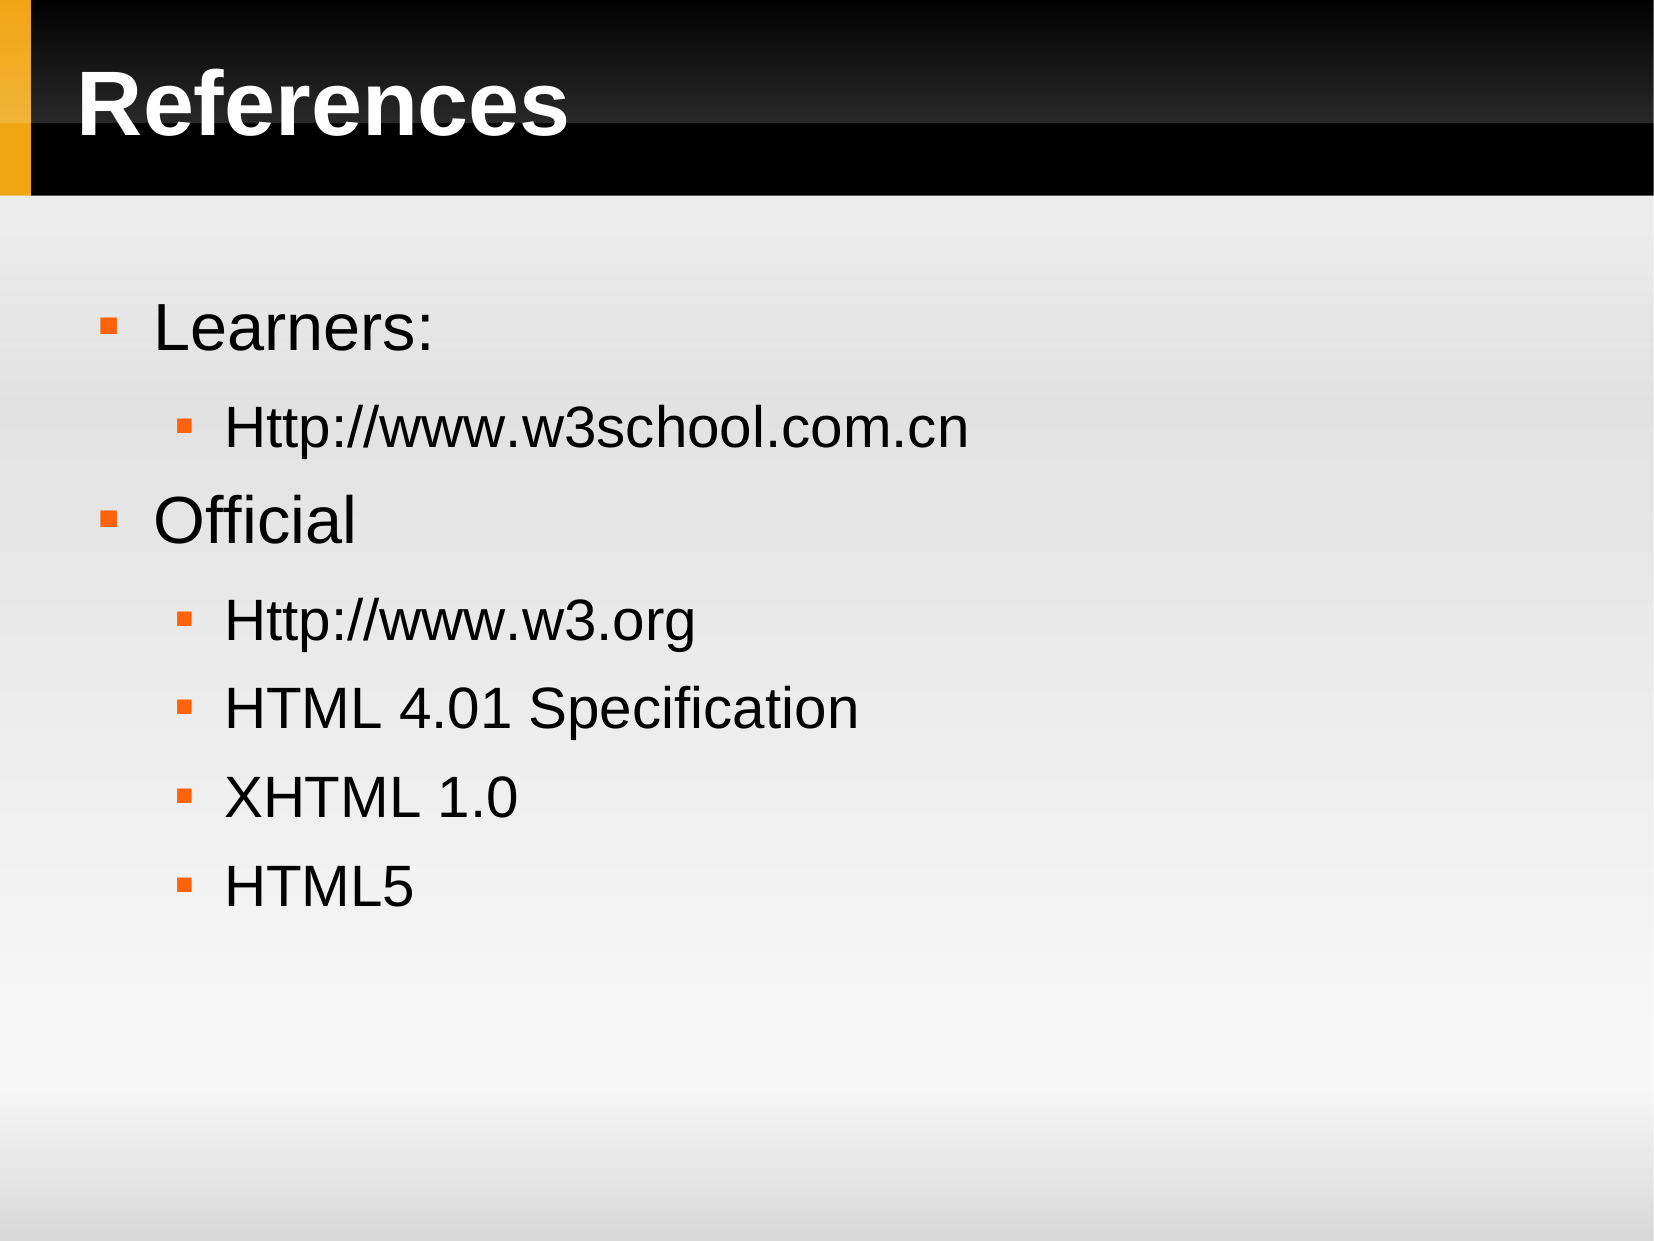

# References
Learners:
Http://www.w3school.com.cn
Official
Http://www.w3.org
HTML 4.01 Specification
XHTML 1.0
HTML5